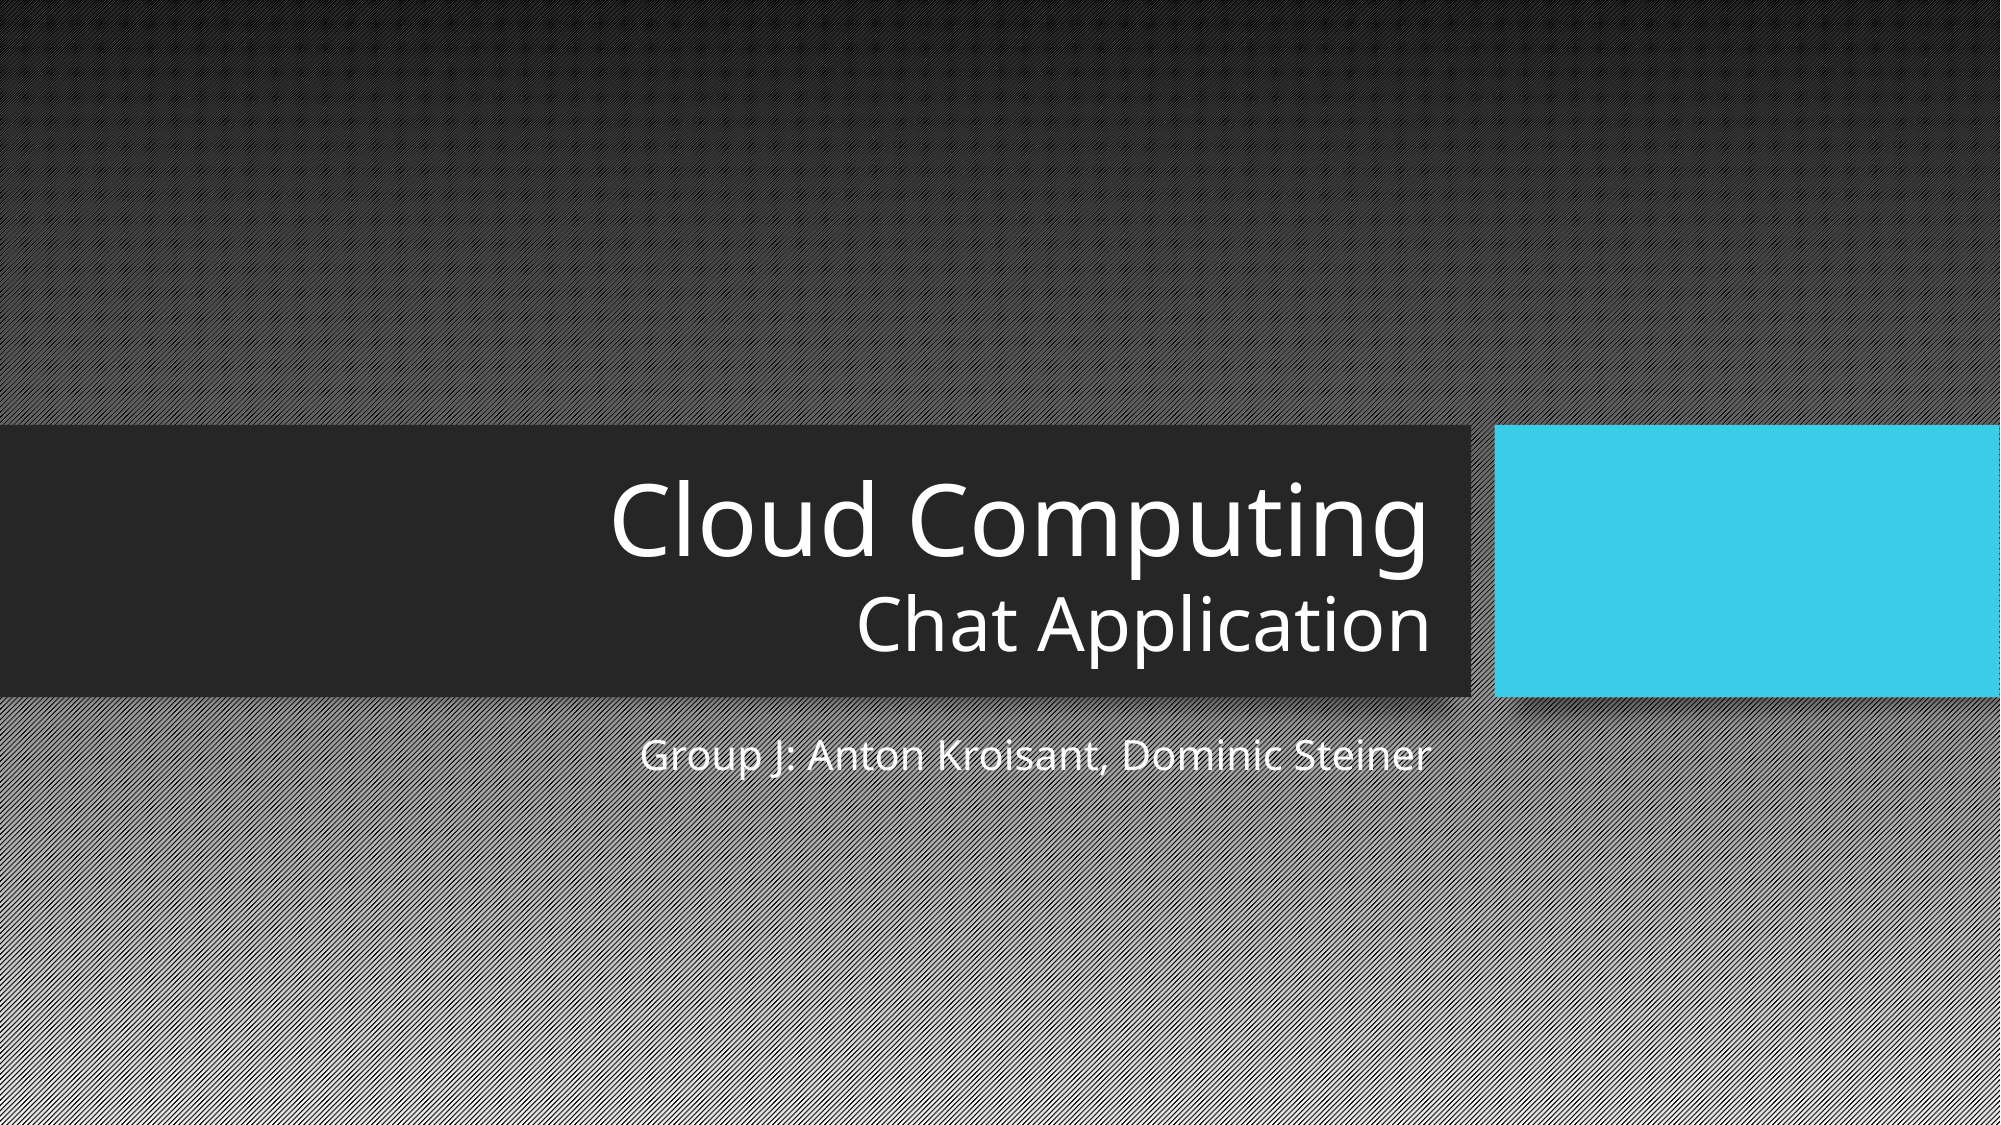

# Cloud Computing Chat Application
Group J: Anton Kroisant, Dominic Steiner